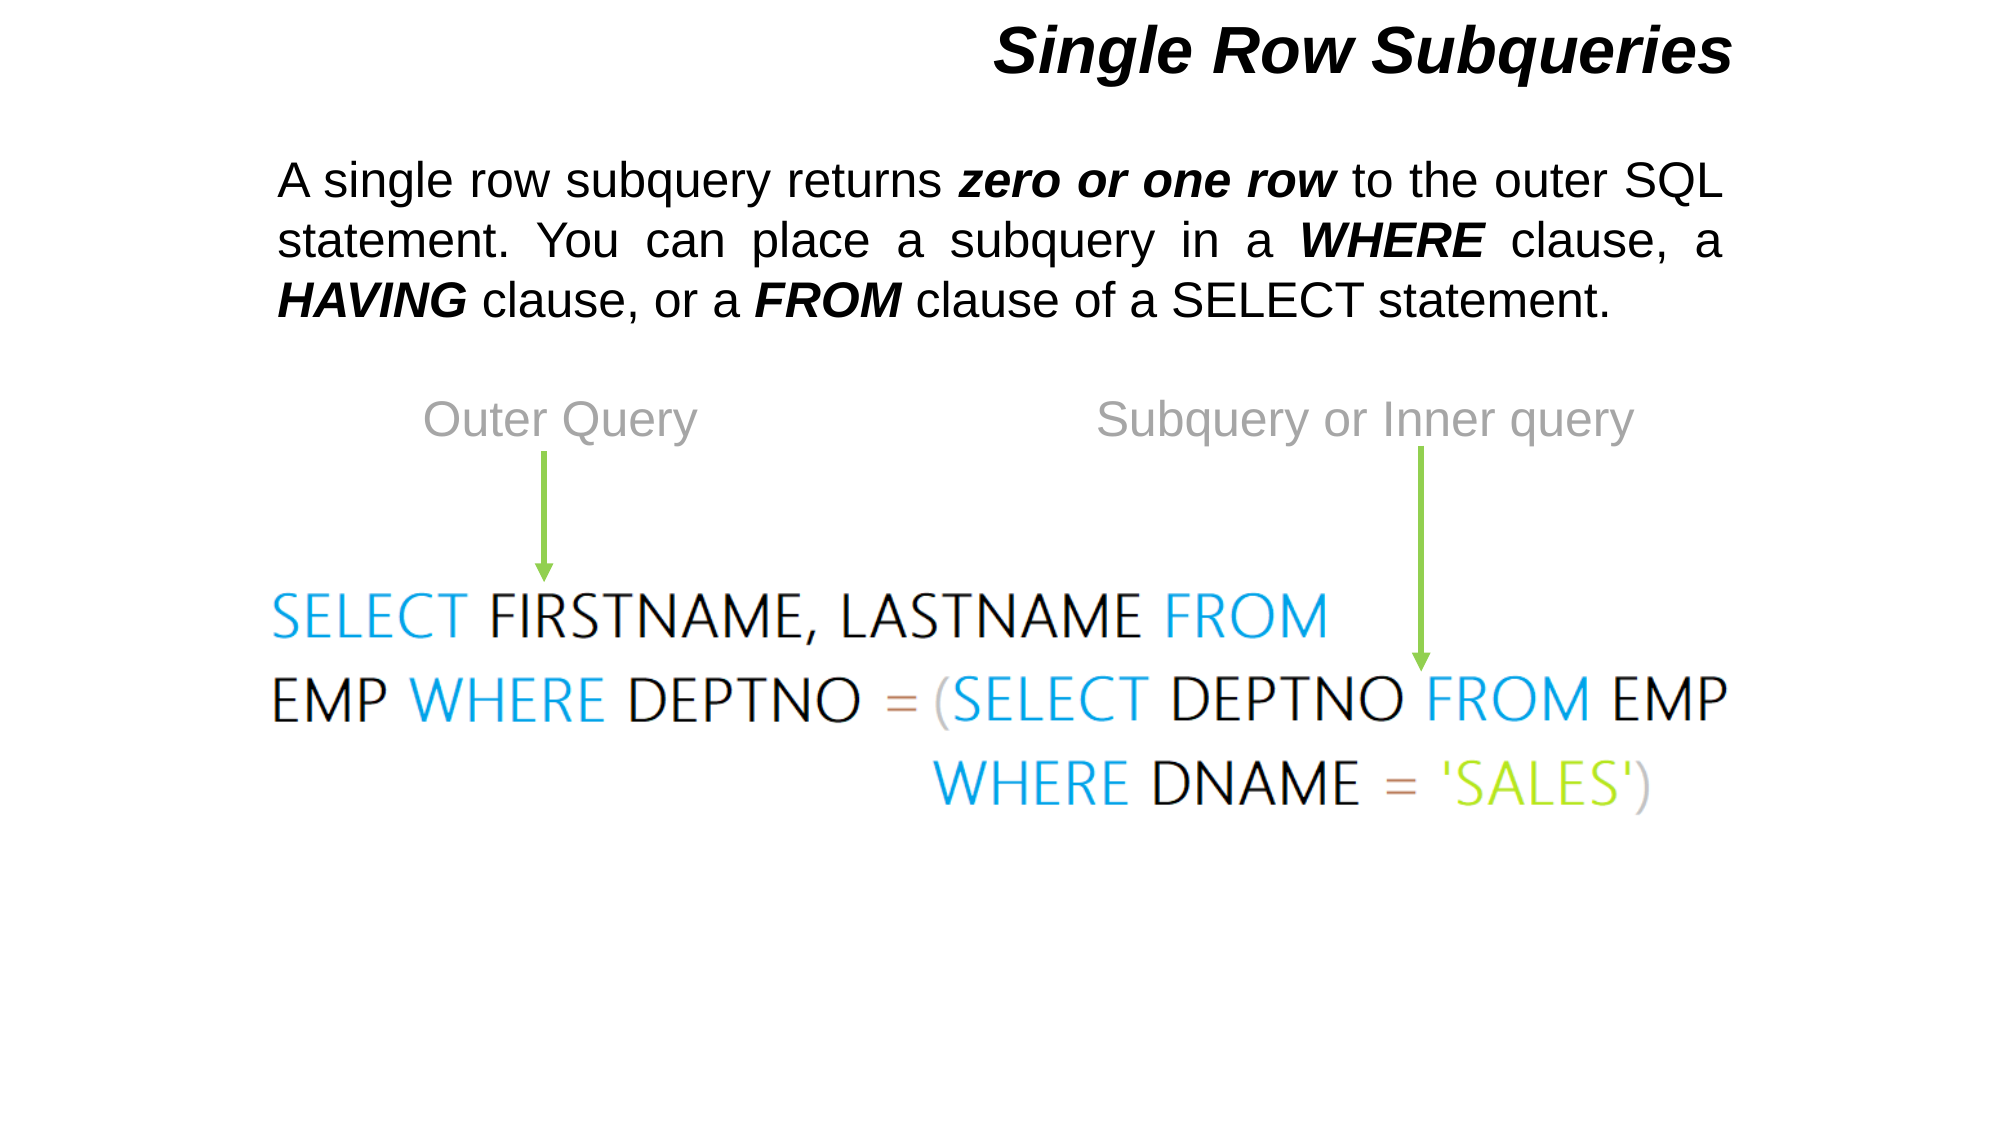

Single Row Subqueries
A single row subquery returns zero or one row to the outer SQL statement. You can place a subquery in a WHERE clause, a HAVING clause, or a FROM clause of a SELECT statement.
Outer Query
Subquery or Inner query